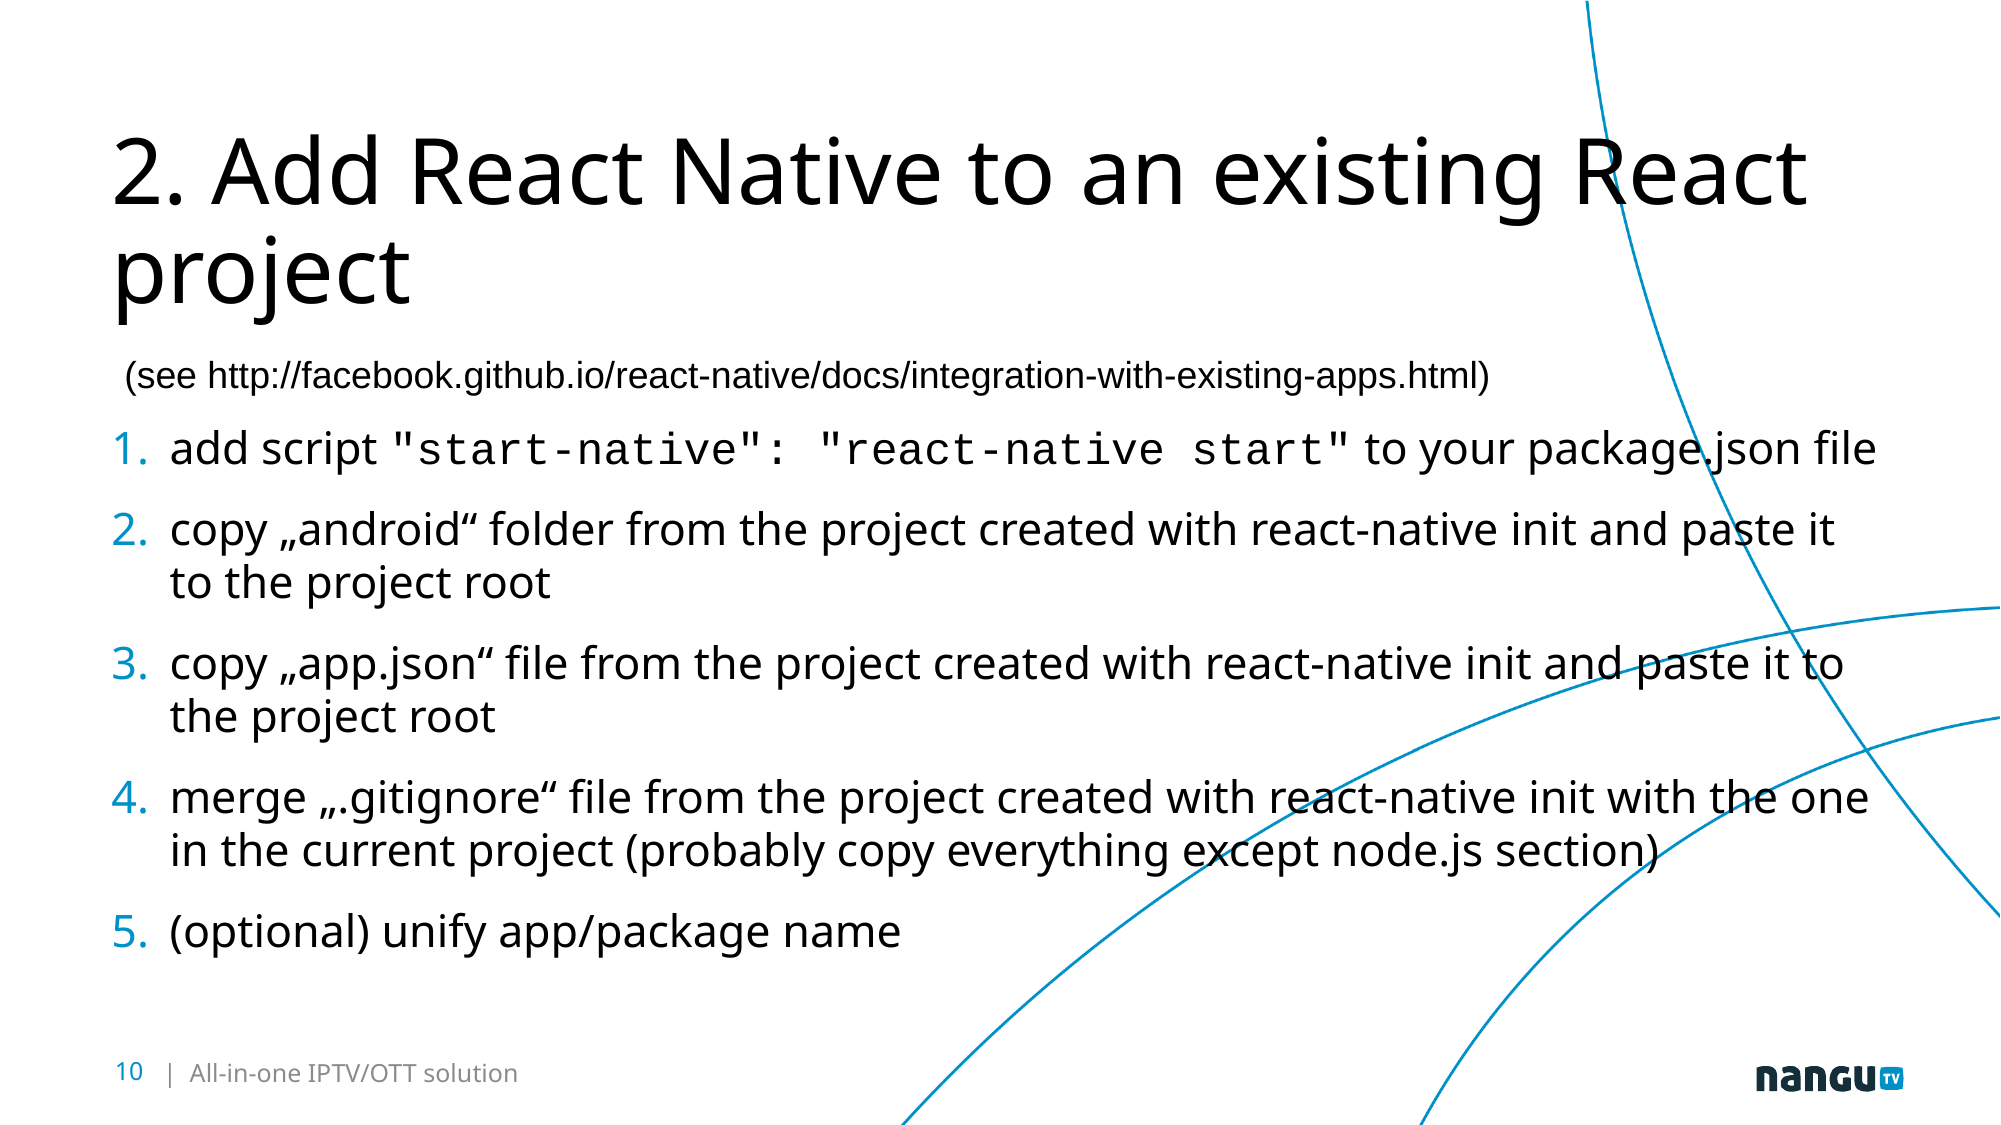

# 2. Add React Native to an existing React project
(see http://facebook.github.io/react-native/docs/integration-with-existing-apps.html)
add script "start-native": "react-native start" to your package.json file
copy „android“ folder from the project created with react-native init and paste it to the project root
copy „app.json“ file from the project created with react-native init and paste it to the project root
merge „.gitignore“ file from the project created with react-native init with the one in the current project (probably copy everything except node.js section)
(optional) unify app/package name
| All-in-one IPTV/OTT solution